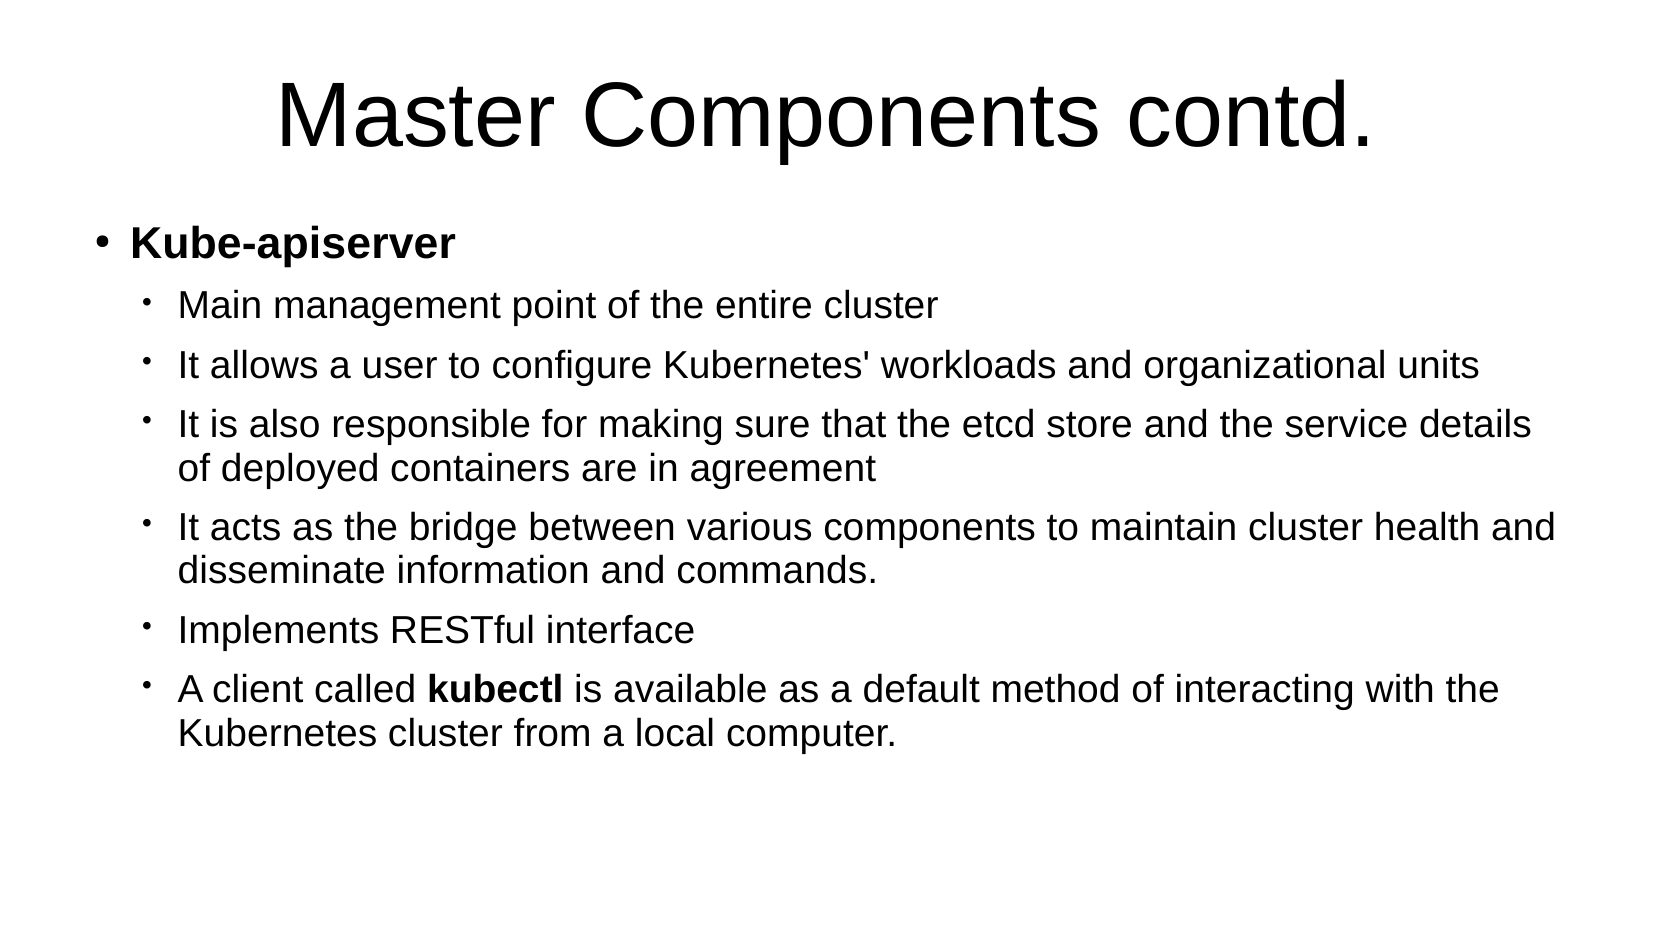

# Master Components contd.
Kube-apiserver
Main management point of the entire cluster
It allows a user to configure Kubernetes' workloads and organizational units
It is also responsible for making sure that the etcd store and the service details of deployed containers are in agreement
It acts as the bridge between various components to maintain cluster health and disseminate information and commands.
Implements RESTful interface
A client called kubectl is available as a default method of interacting with the Kubernetes cluster from a local computer.